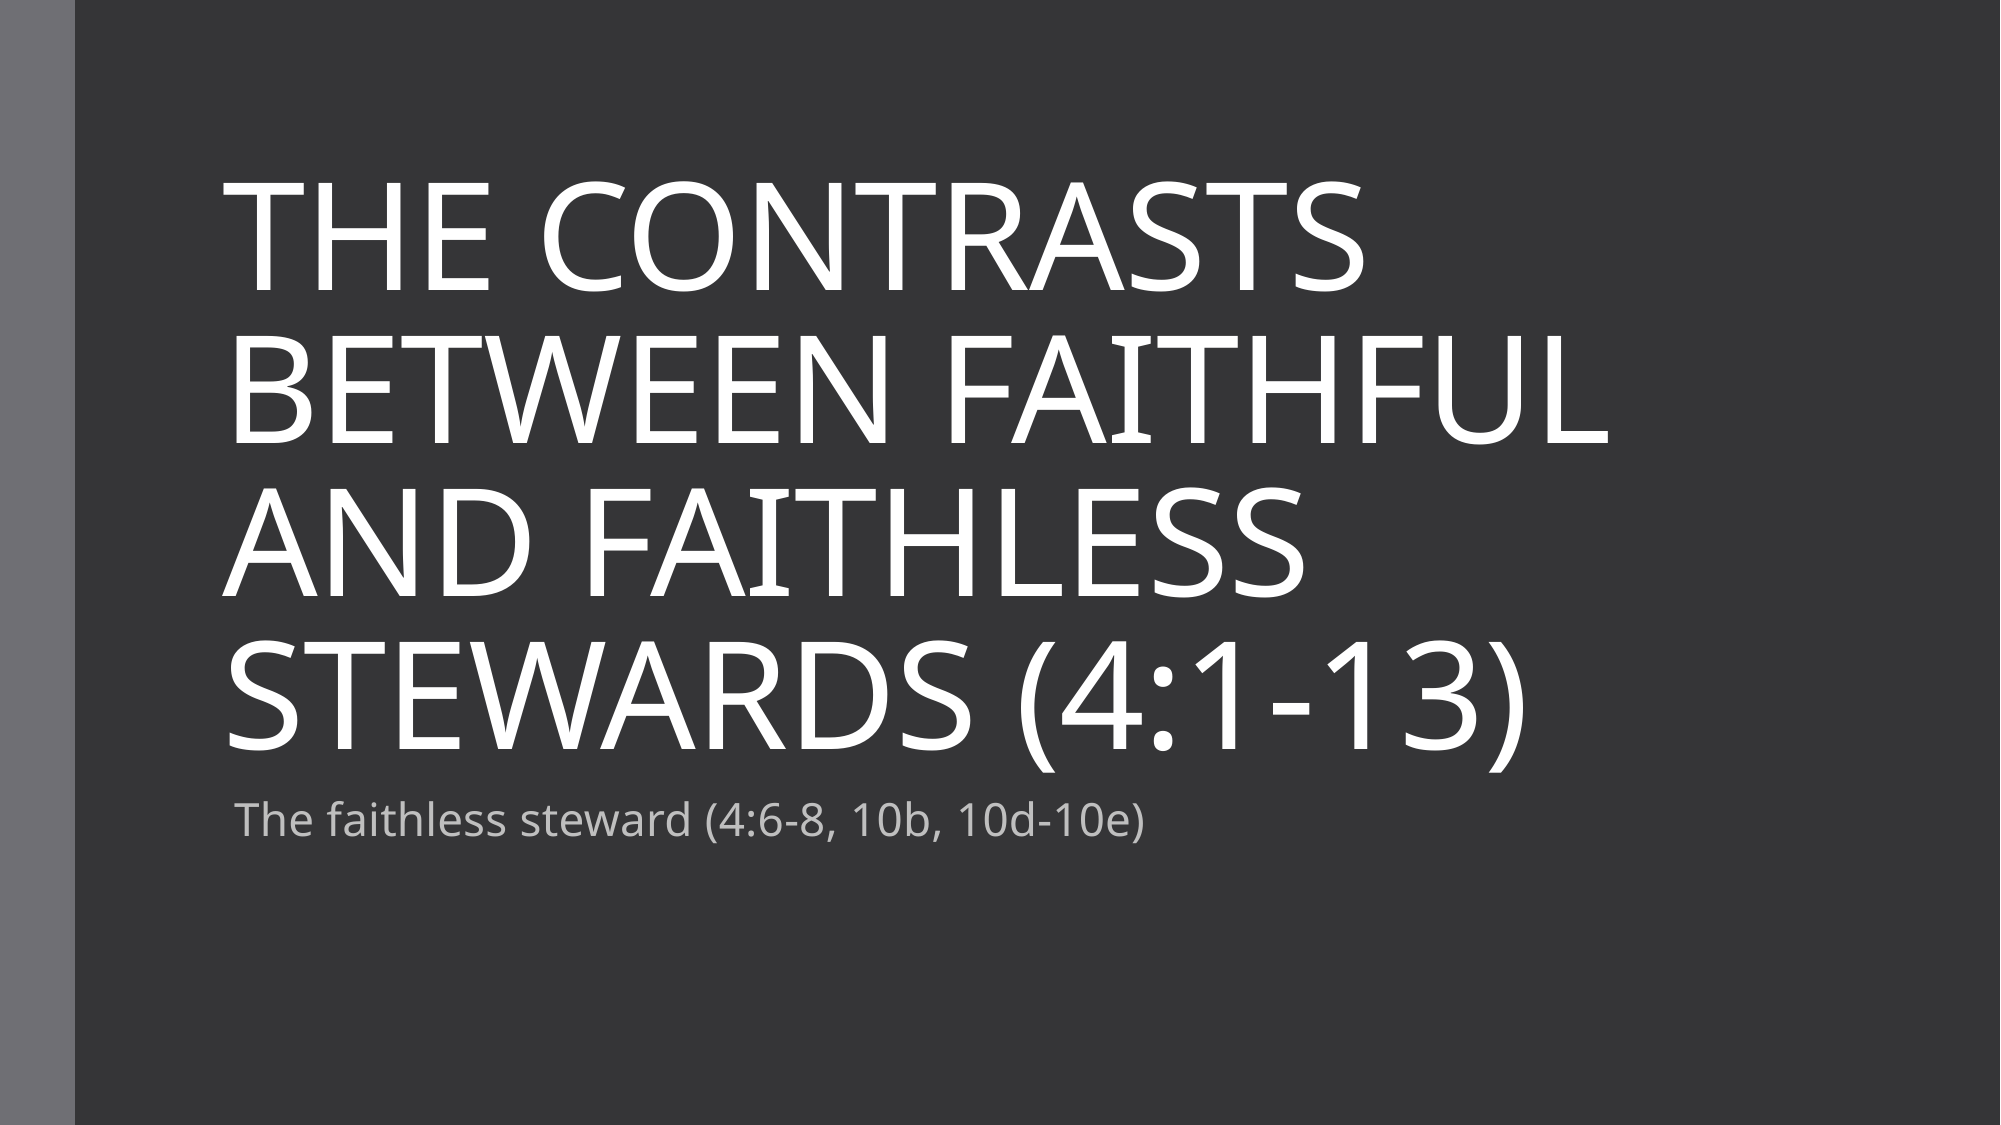

# THE CONTRASTS BETWEEN FAITHFUL AND FAITHLESS STEWARDS (4:1-13)
 The faithless steward (4:6-8, 10b, 10d-10e)